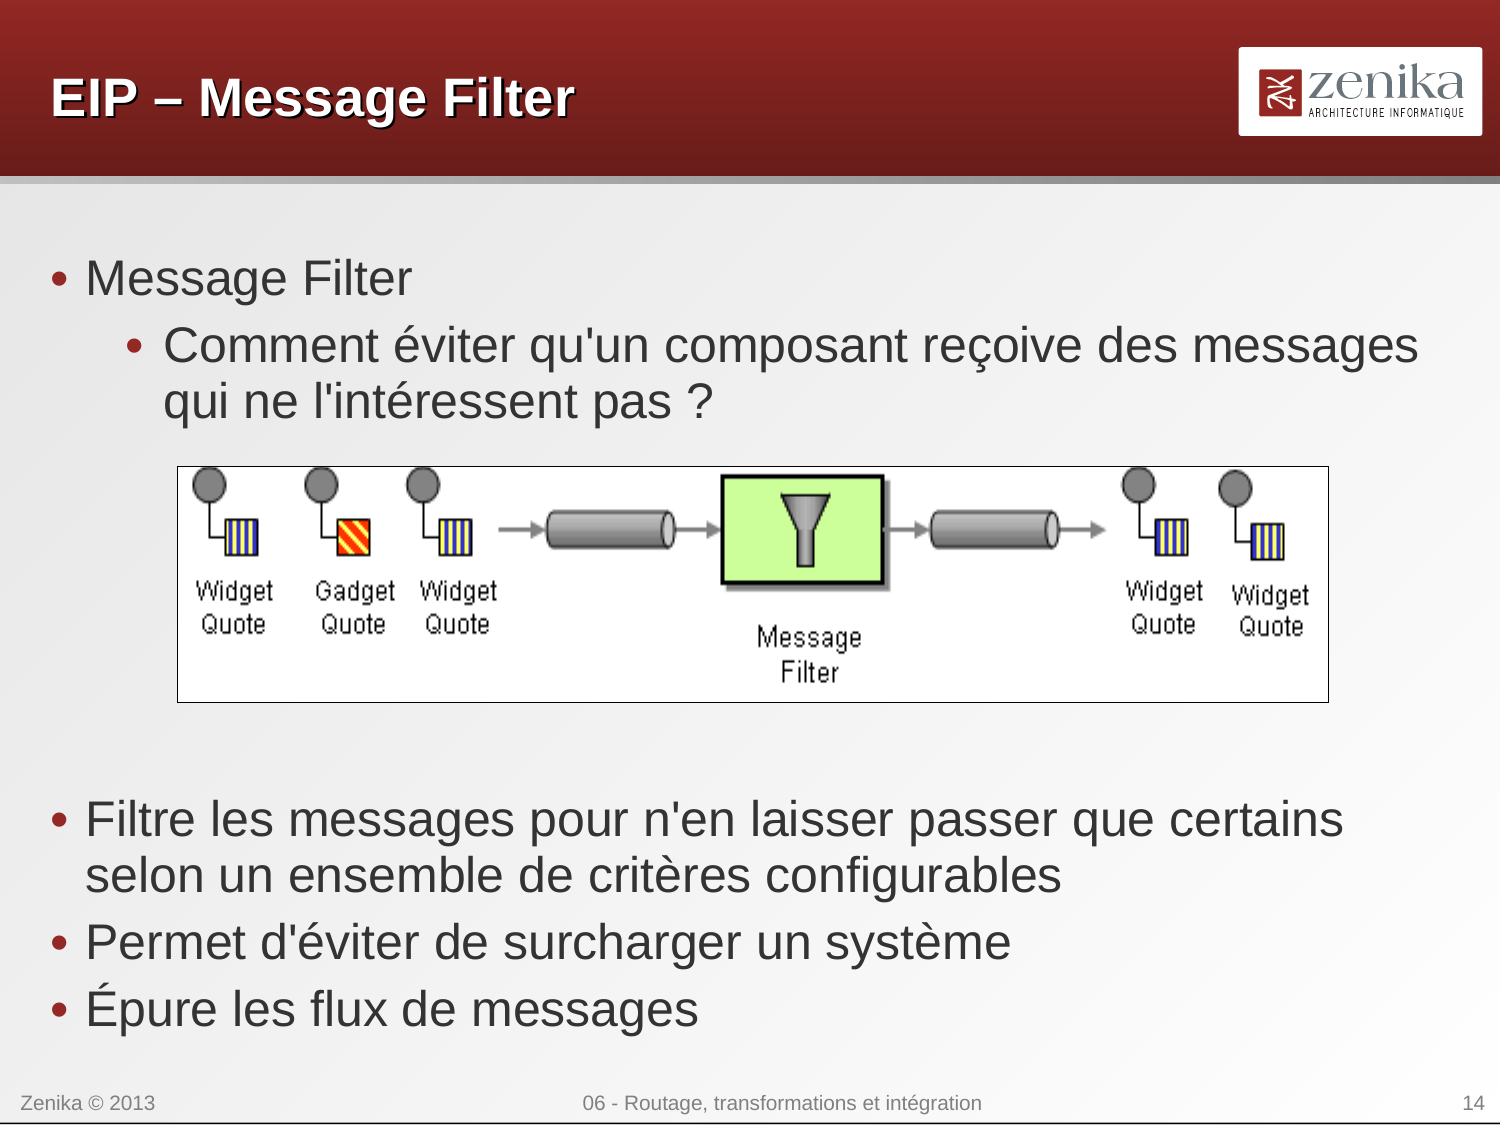

# EIP – Message Filter
Message Filter
Comment éviter qu'un composant reçoive des messages qui ne l'intéressent pas ?
Filtre les messages pour n'en laisser passer que certains selon un ensemble de critères configurables
Permet d'éviter de surcharger un système
Épure les flux de messages